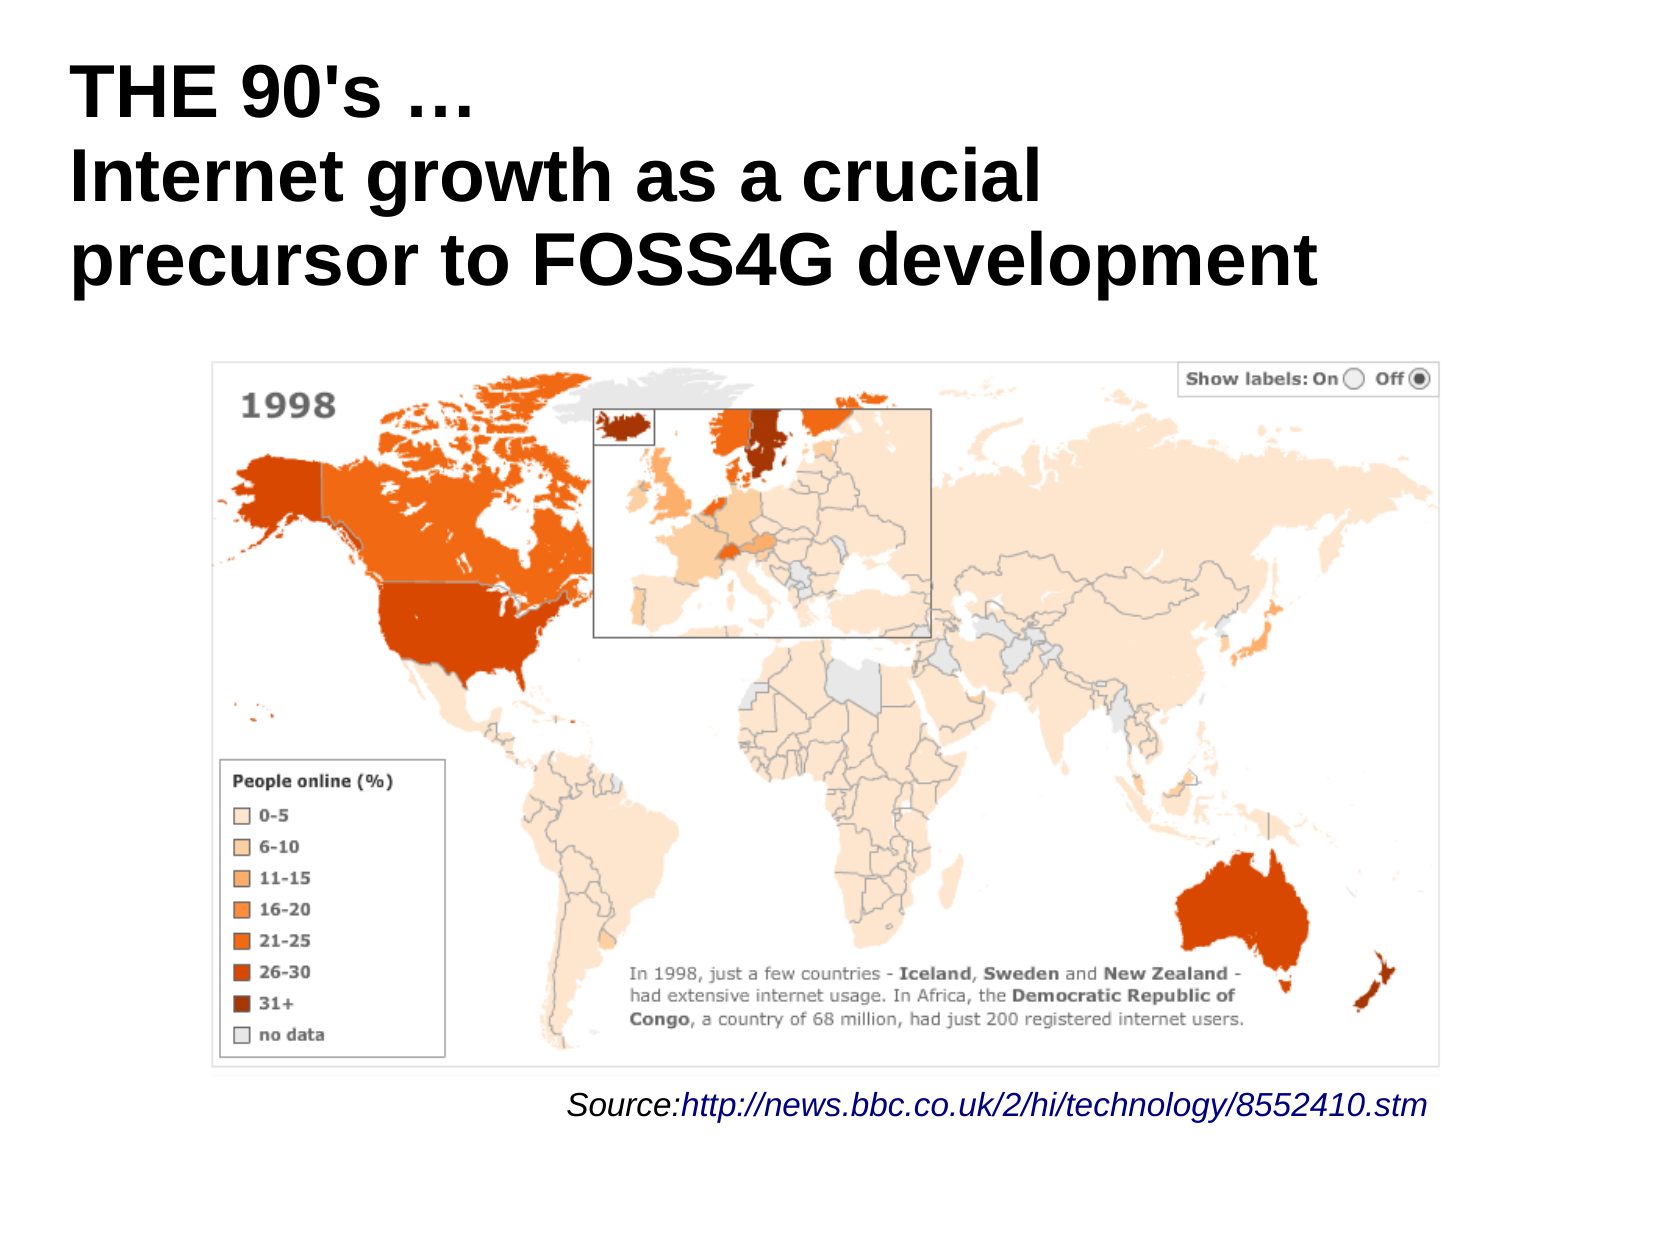

THE 90's …
Internet growth as a crucial
precursor to FOSS4G development
Source:http://news.bbc.co.uk/2/hi/technology/8552410.stm